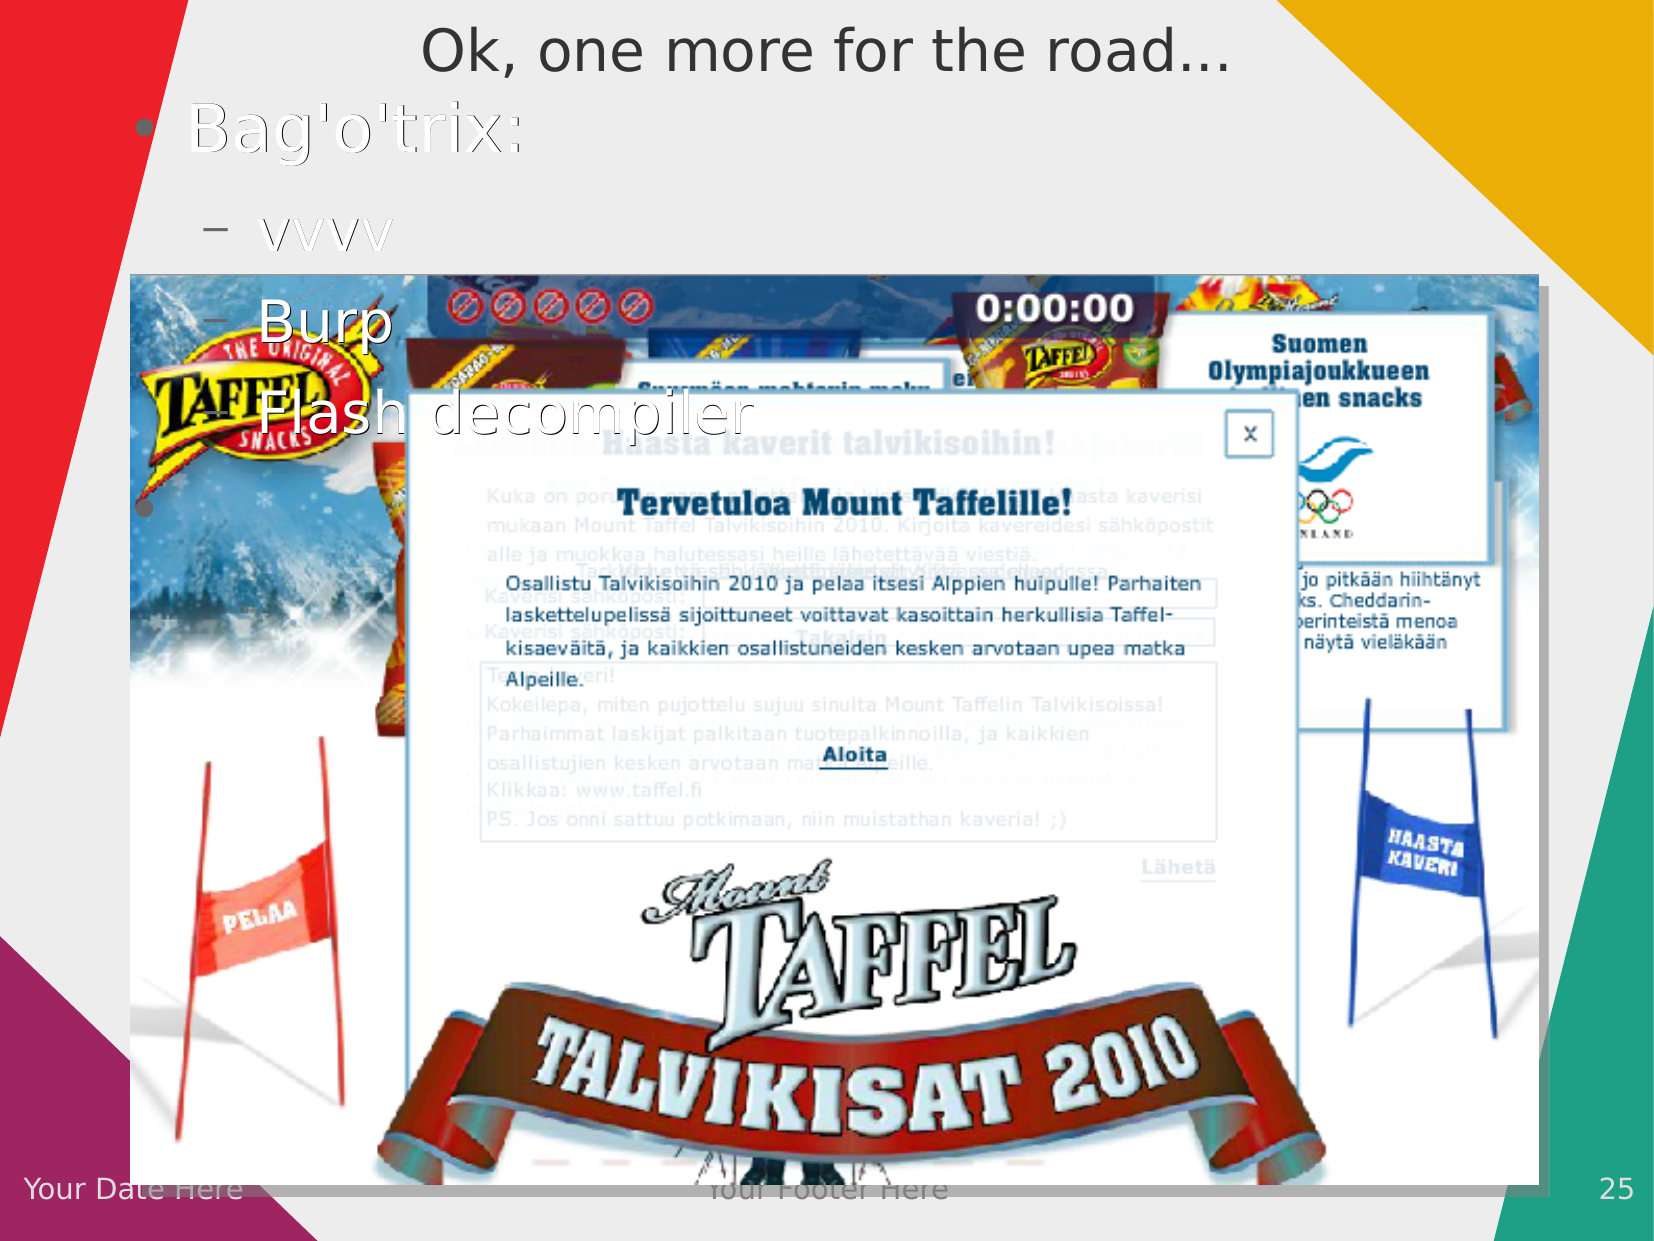

# Ok, one more for the road...
Bag'o'trix:
vvvv
Burp
Flash decompiler
Your Date Here
Your Footer Here
25